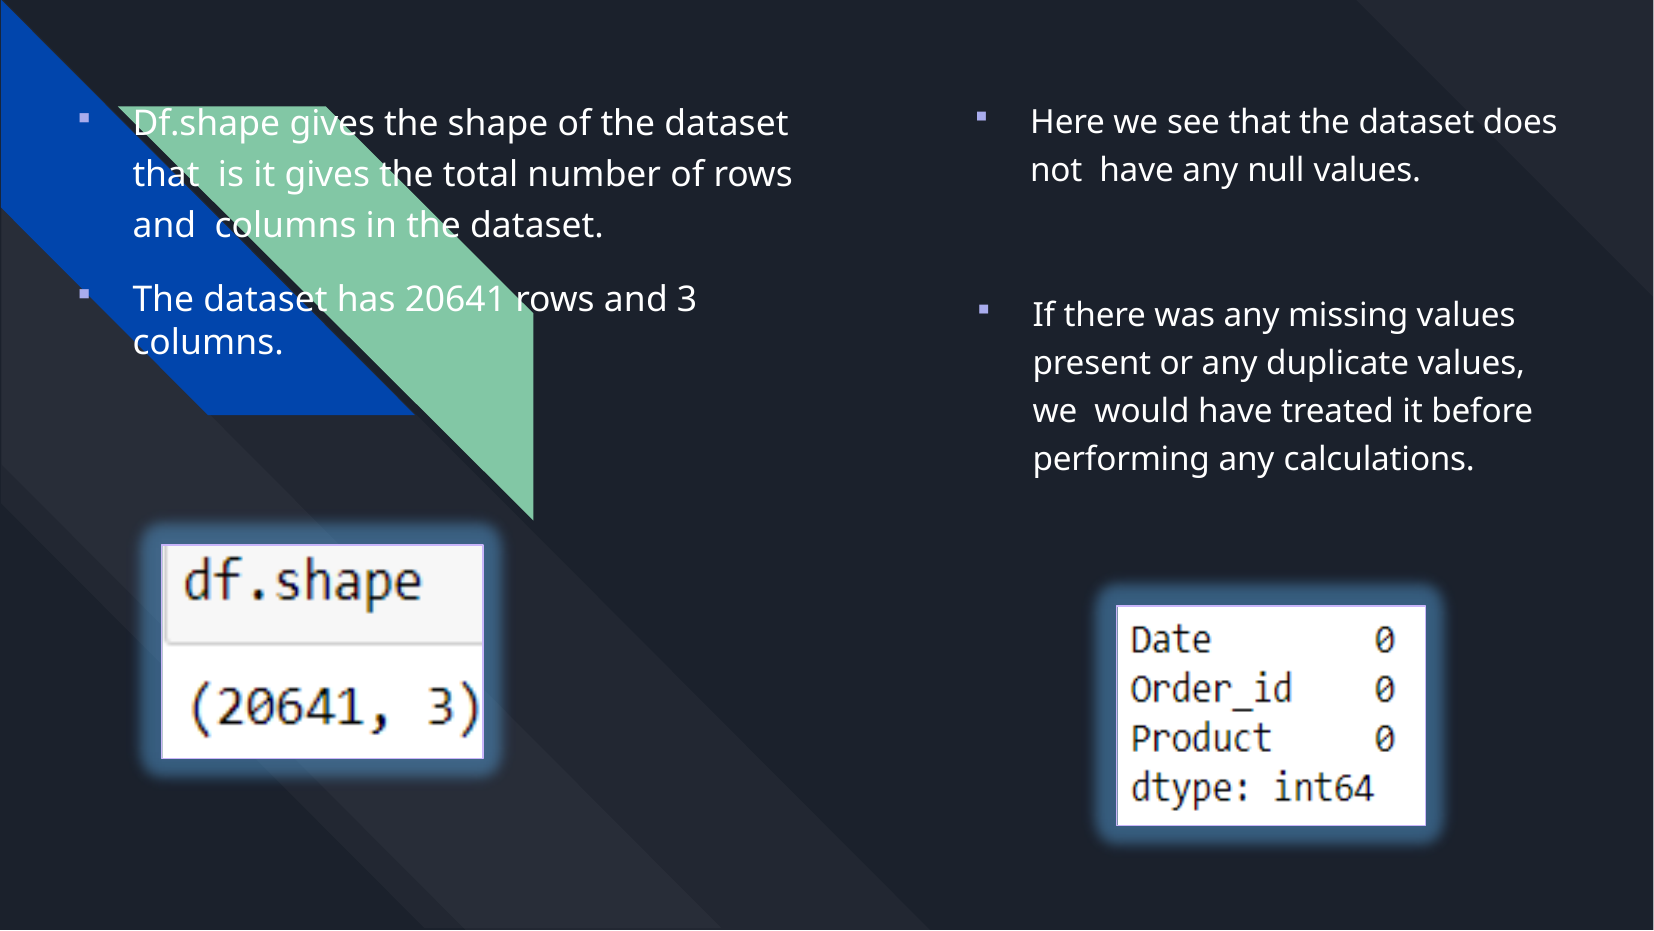

Df.shape gives the shape of the dataset that is it gives the total number of rows and columns in the dataset.
The dataset has 20641 rows and 3 columns.
Here we see that the dataset does not have any null values.
If there was any missing values present or any duplicate values, we would have treated it before performing any calculations.